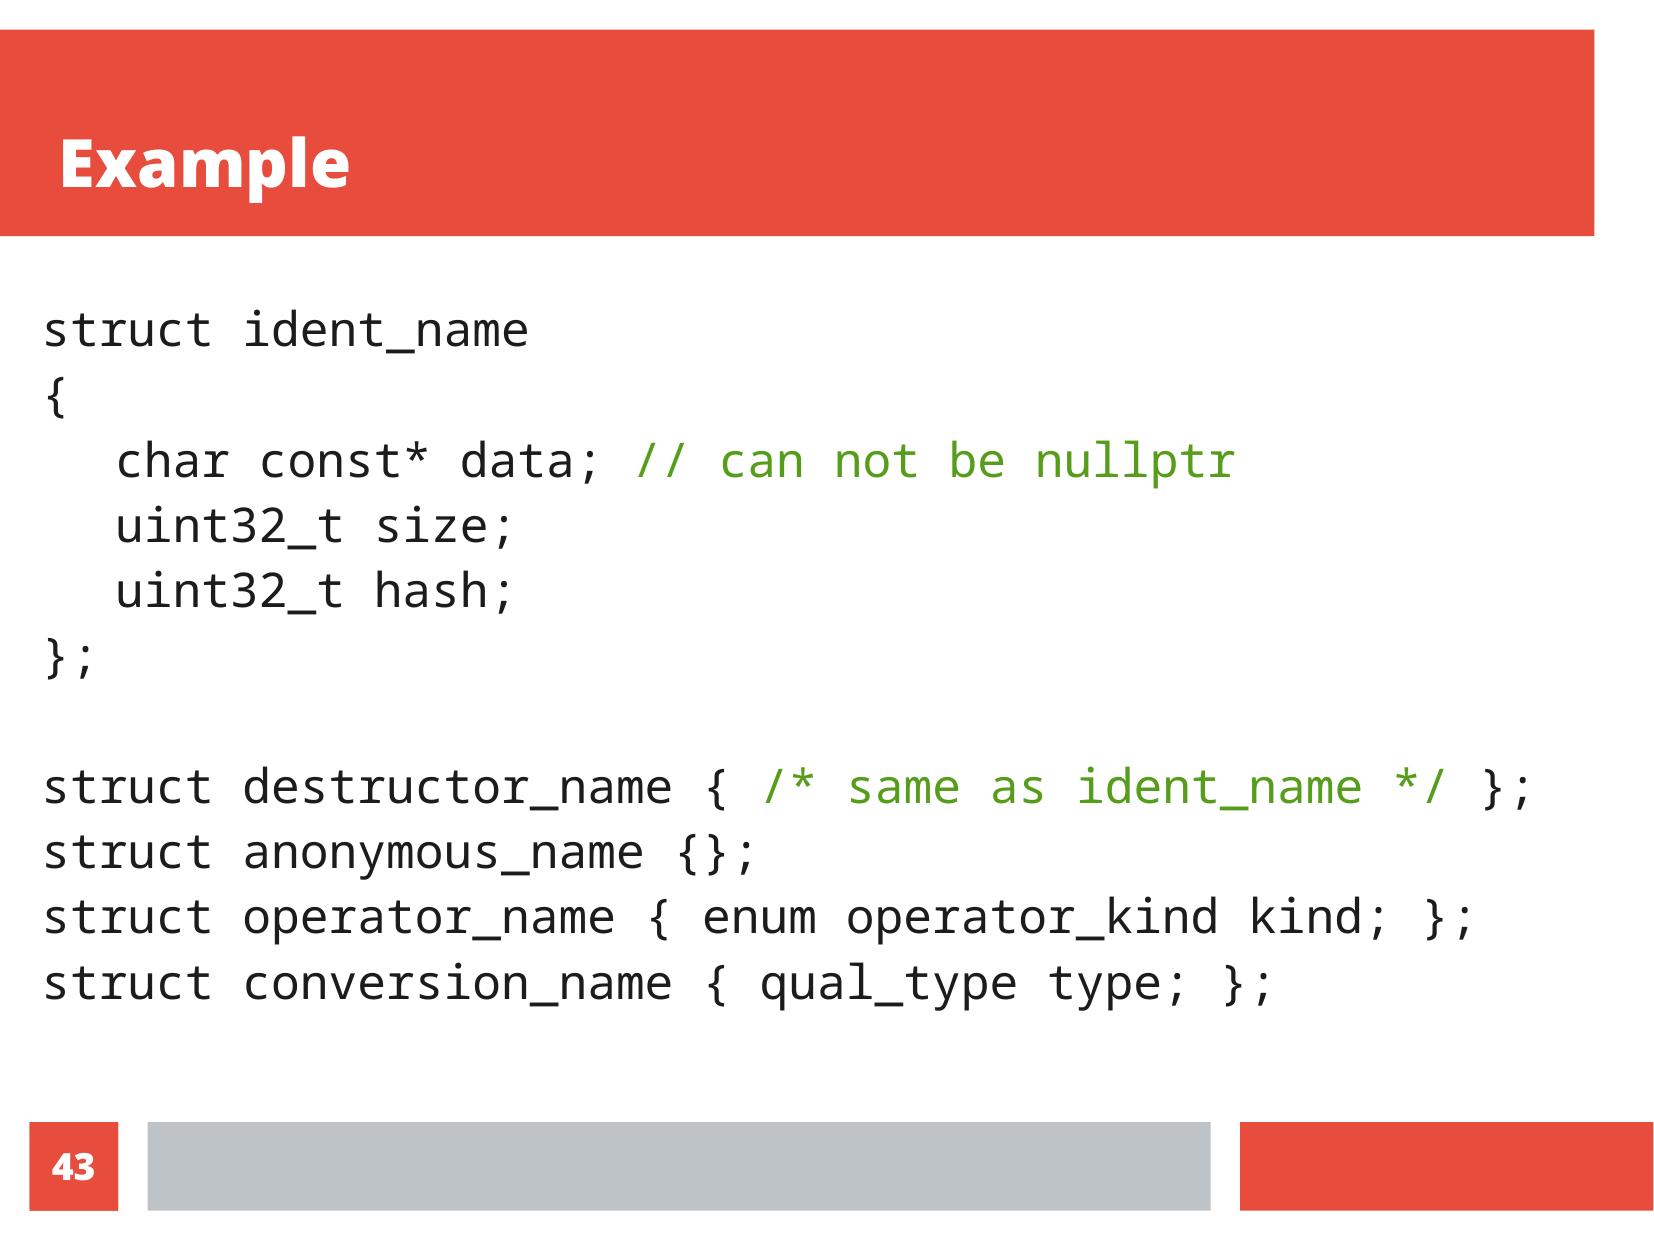

# Example
struct ident_name
{
	char const* data; // can not be nullptr
	uint32_t size;
	uint32_t hash;
};
struct destructor_name { /* same as ident_name */ };
struct anonymous_name {};
struct operator_name { enum operator_kind kind; };
struct conversion_name { qual_type type; };
43